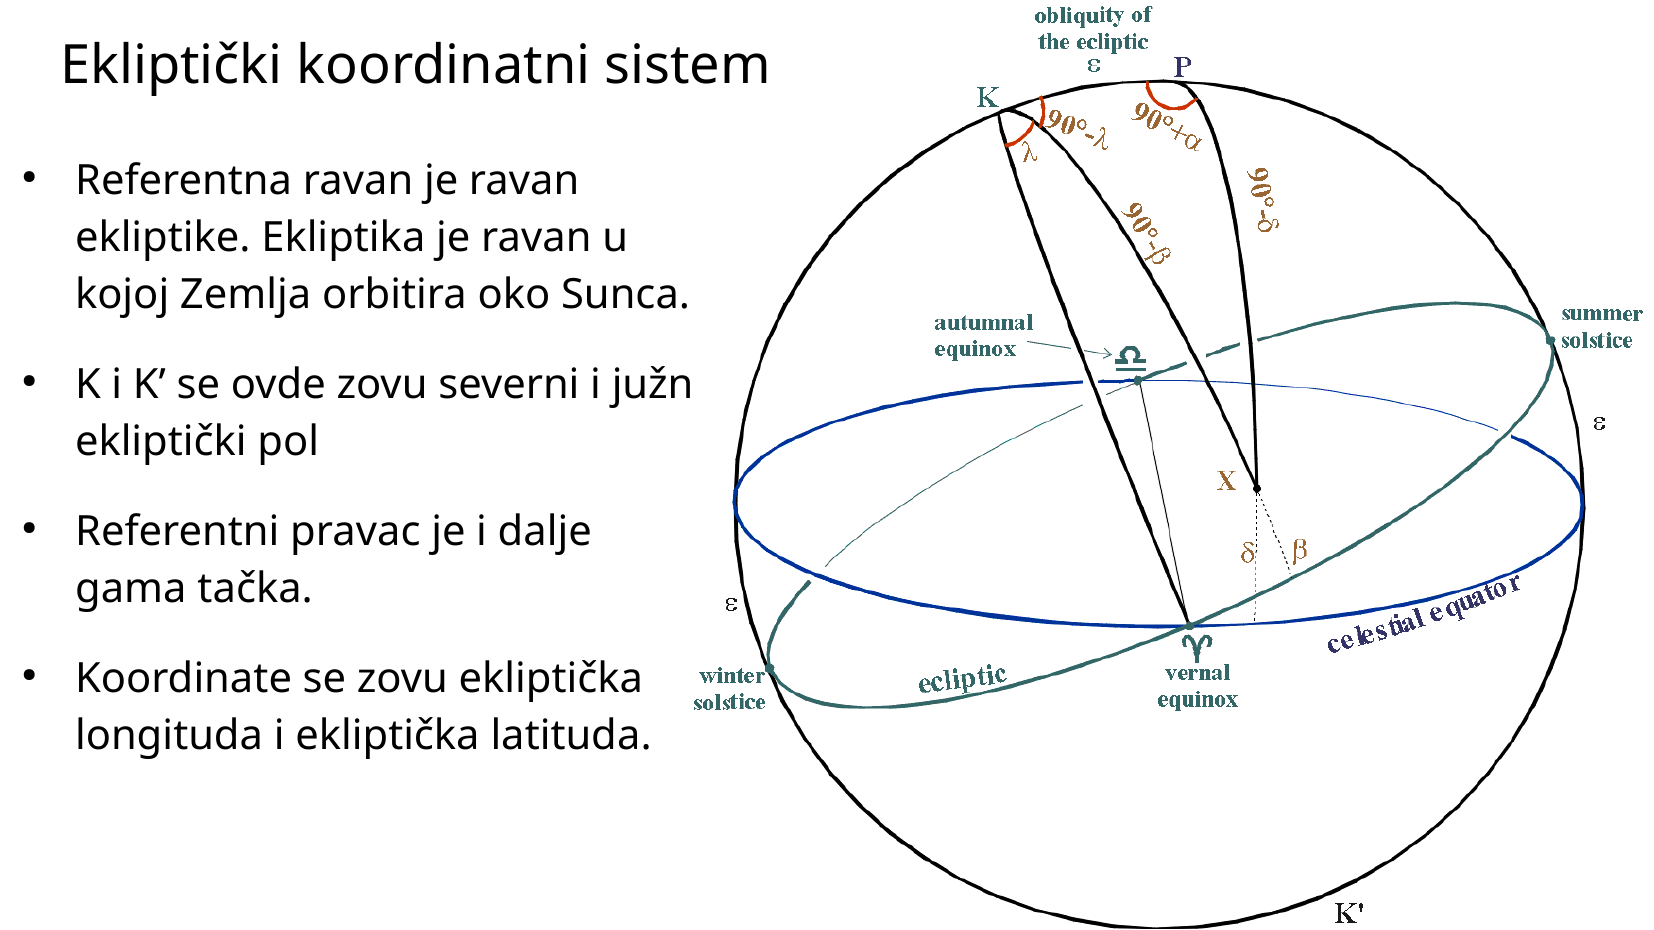

Ekliptički koordinatni sistem
# Referentna ravan je ravan ekliptike. Ekliptika je ravan u kojoj Zemlja orbitira oko Sunca.
K i K’ se ovde zovu severni i južni ekliptički pol
Referentni pravac je i dalje gama tačka.
Koordinate se zovu ekliptička longituda i ekliptička latituda.